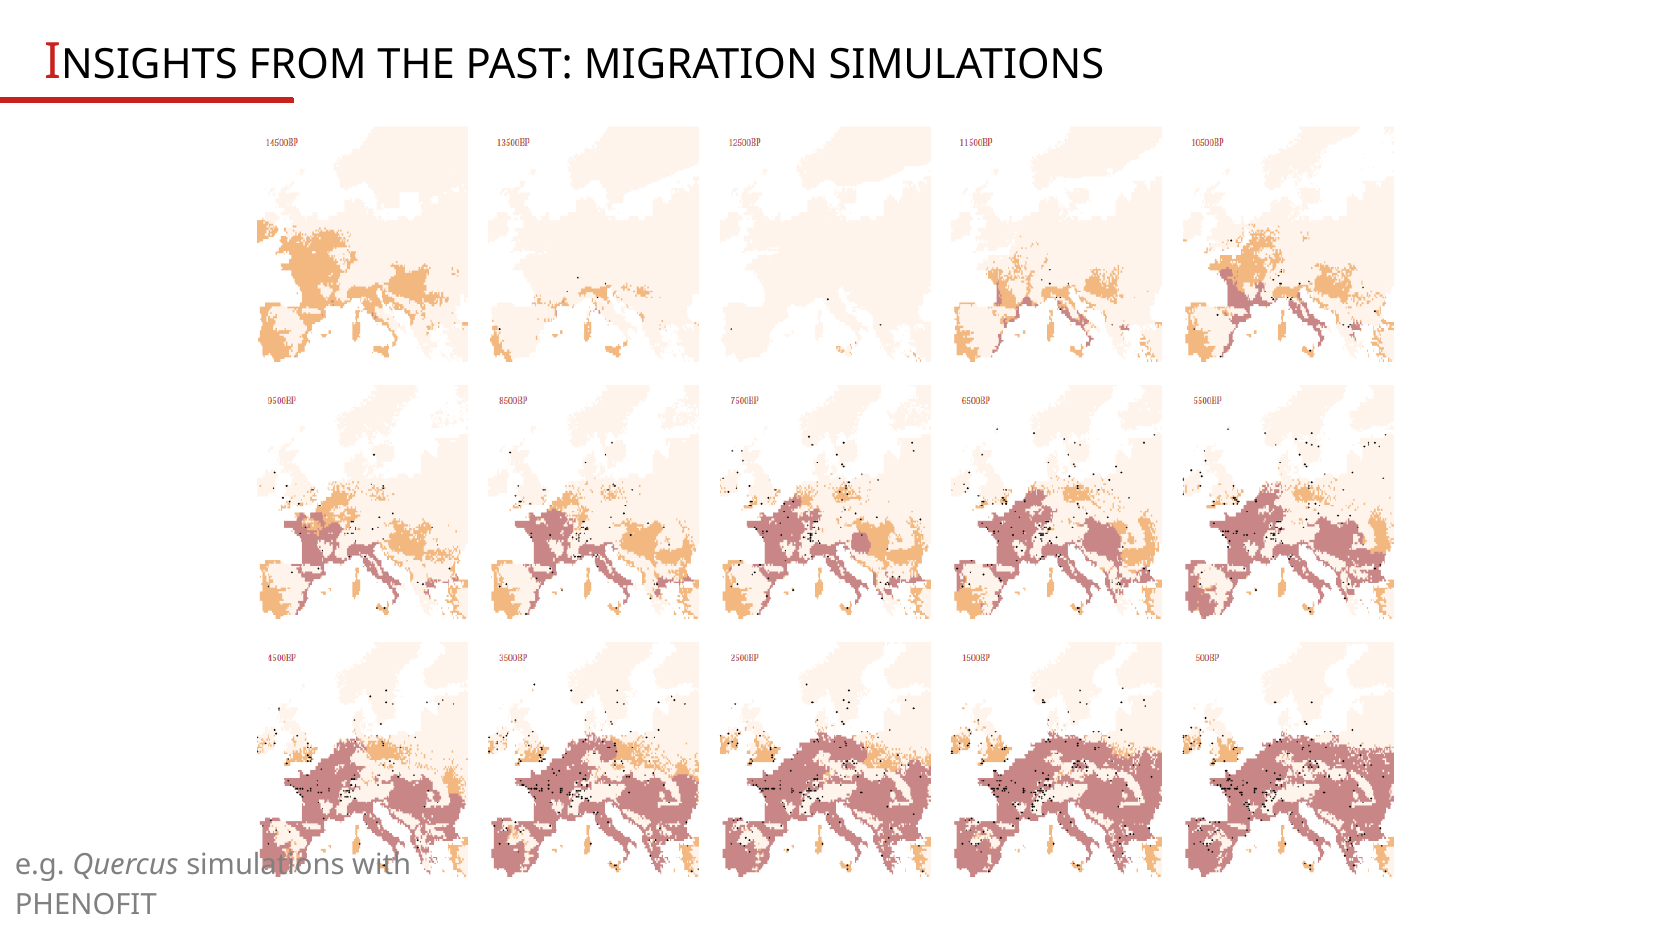

INSIGHTS FROM THE PAST: MIGRATION SIMULATIONS
e.g. Quercus simulations with PHENOFIT